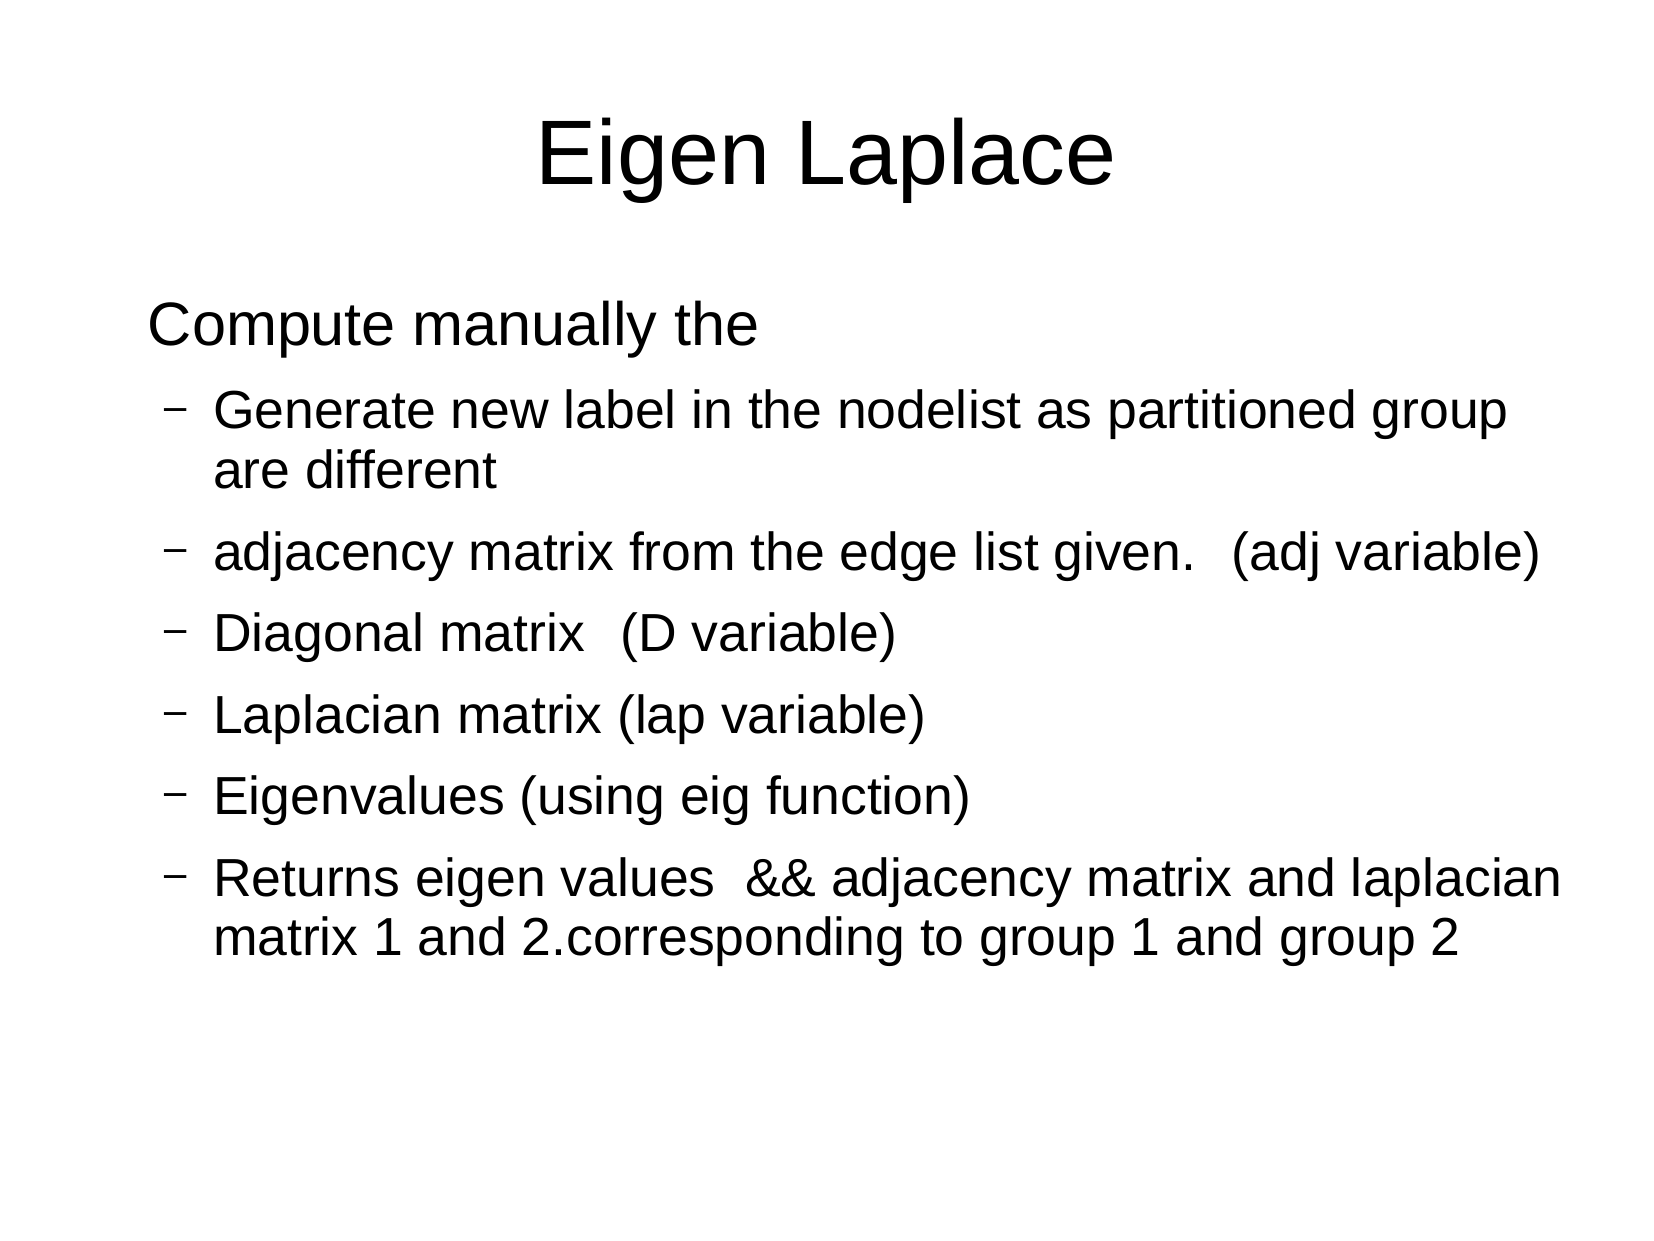

# Eigen Laplace
Compute manually the
Generate new label in the nodelist as partitioned group are different
adjacency matrix from the edge list given.	(adj variable)
Diagonal matrix	(D variable)
Laplacian matrix (lap variable)
Eigenvalues (using eig function)
Returns eigen values && adjacency matrix and laplacian matrix 1 and 2.corresponding to group 1 and group 2